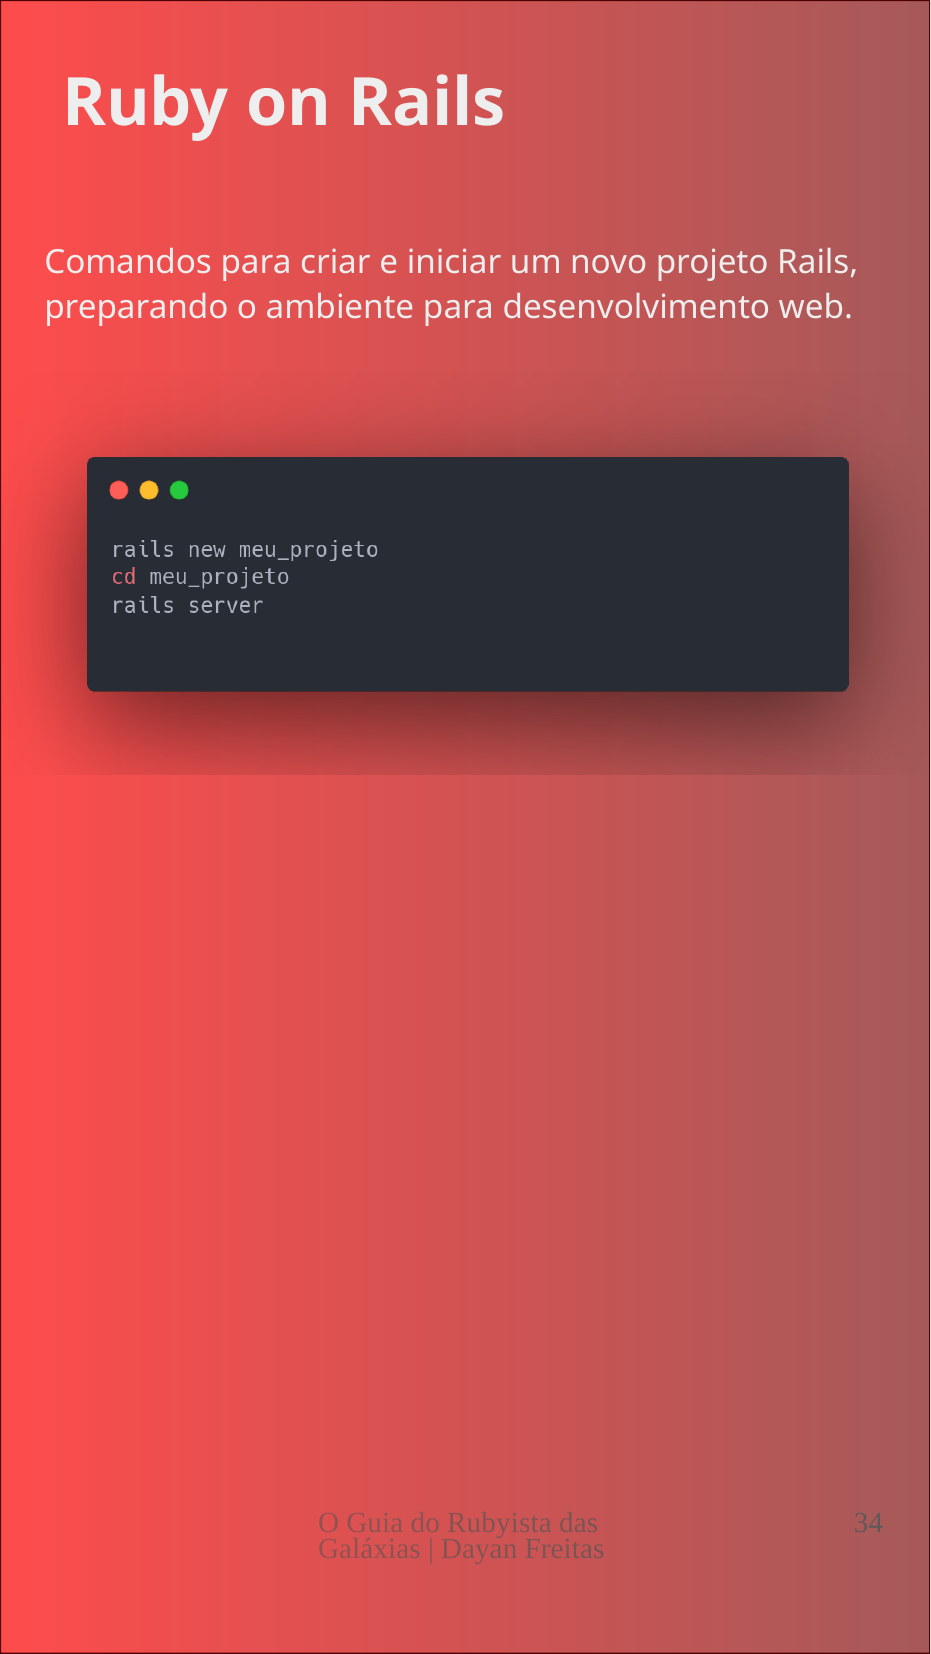

Ruby on Rails
Comandos para criar e iniciar um novo projeto Rails, preparando o ambiente para desenvolvimento web.
O Guia do Rubyista das Galáxias | Dayan Freitas
34